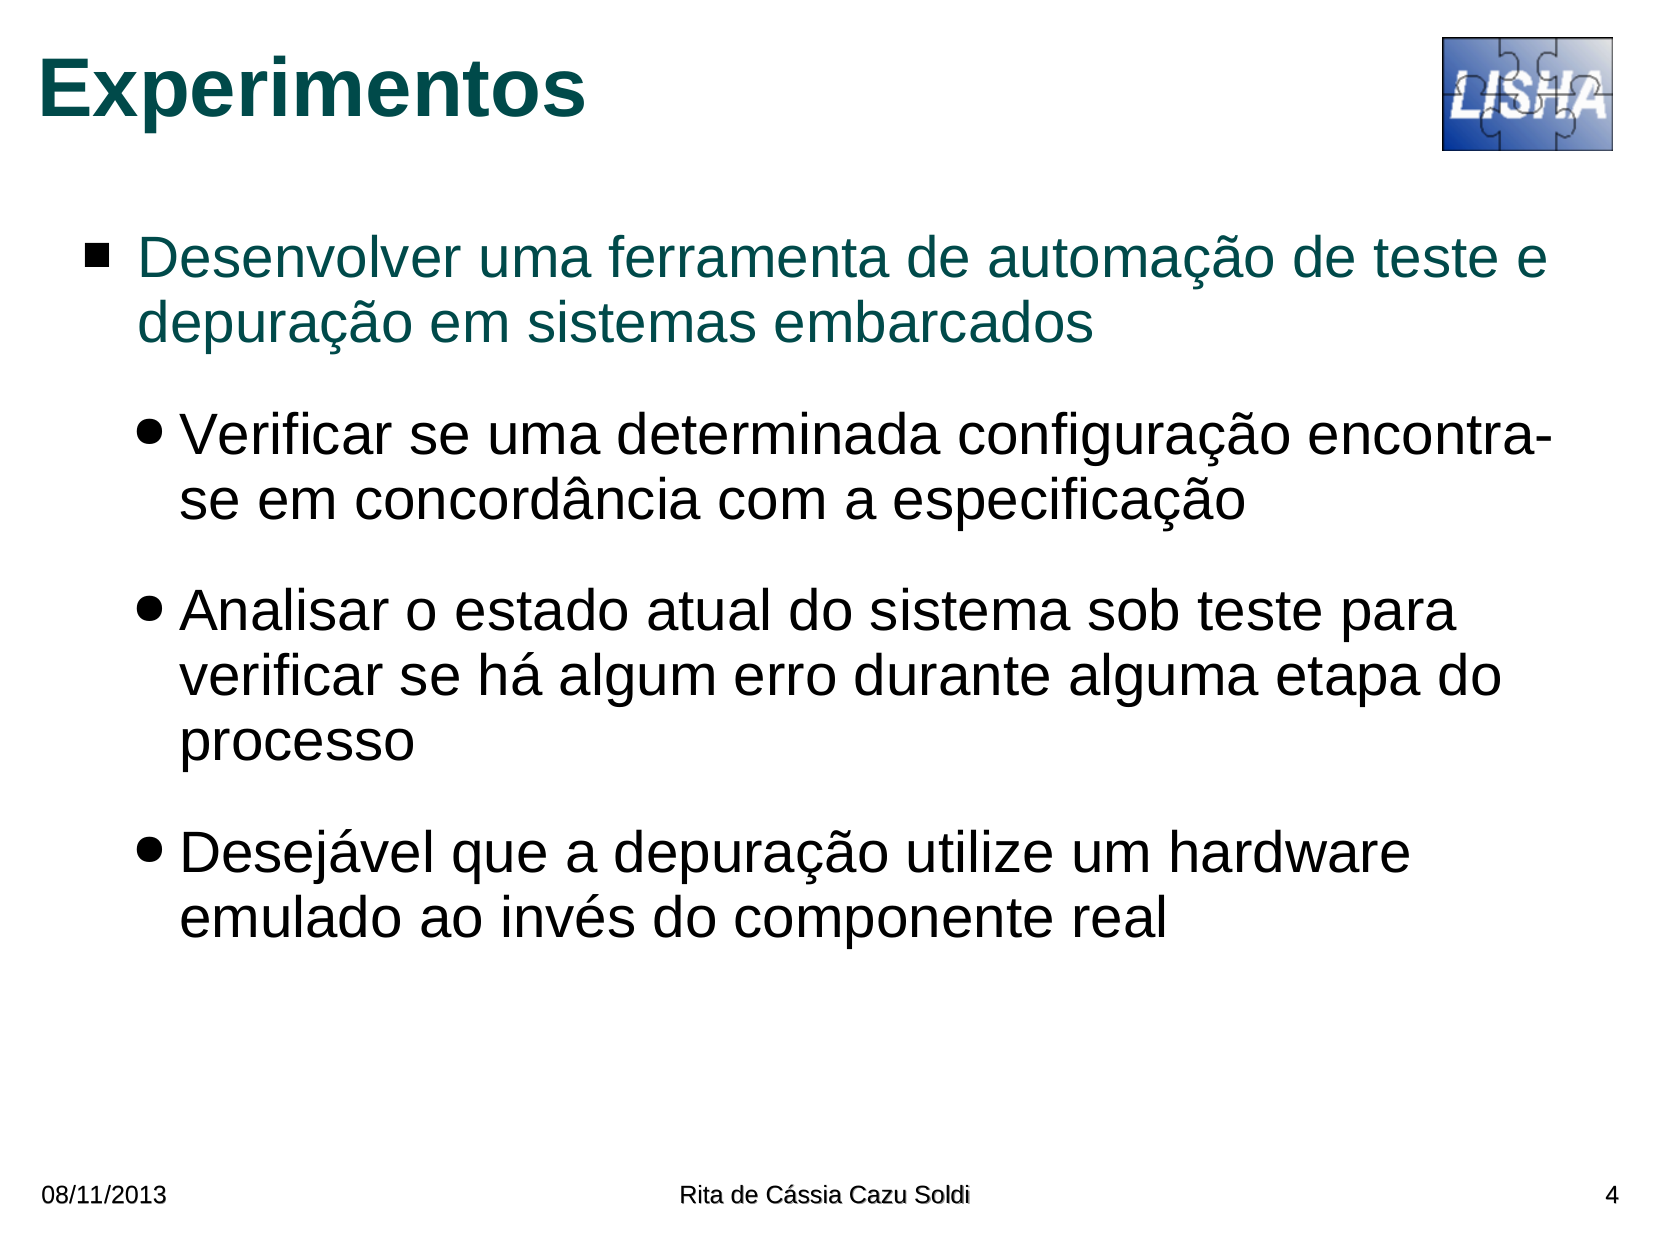

# Experimentos
Desenvolver uma ferramenta de automação de teste e depuração em sistemas embarcados
Verificar se uma determinada configuração encontra-se em concordância com a especificação
Analisar o estado atual do sistema sob teste para verificar se há algum erro durante alguma etapa do processo
Desejável que a depuração utilize um hardware emulado ao invés do componente real